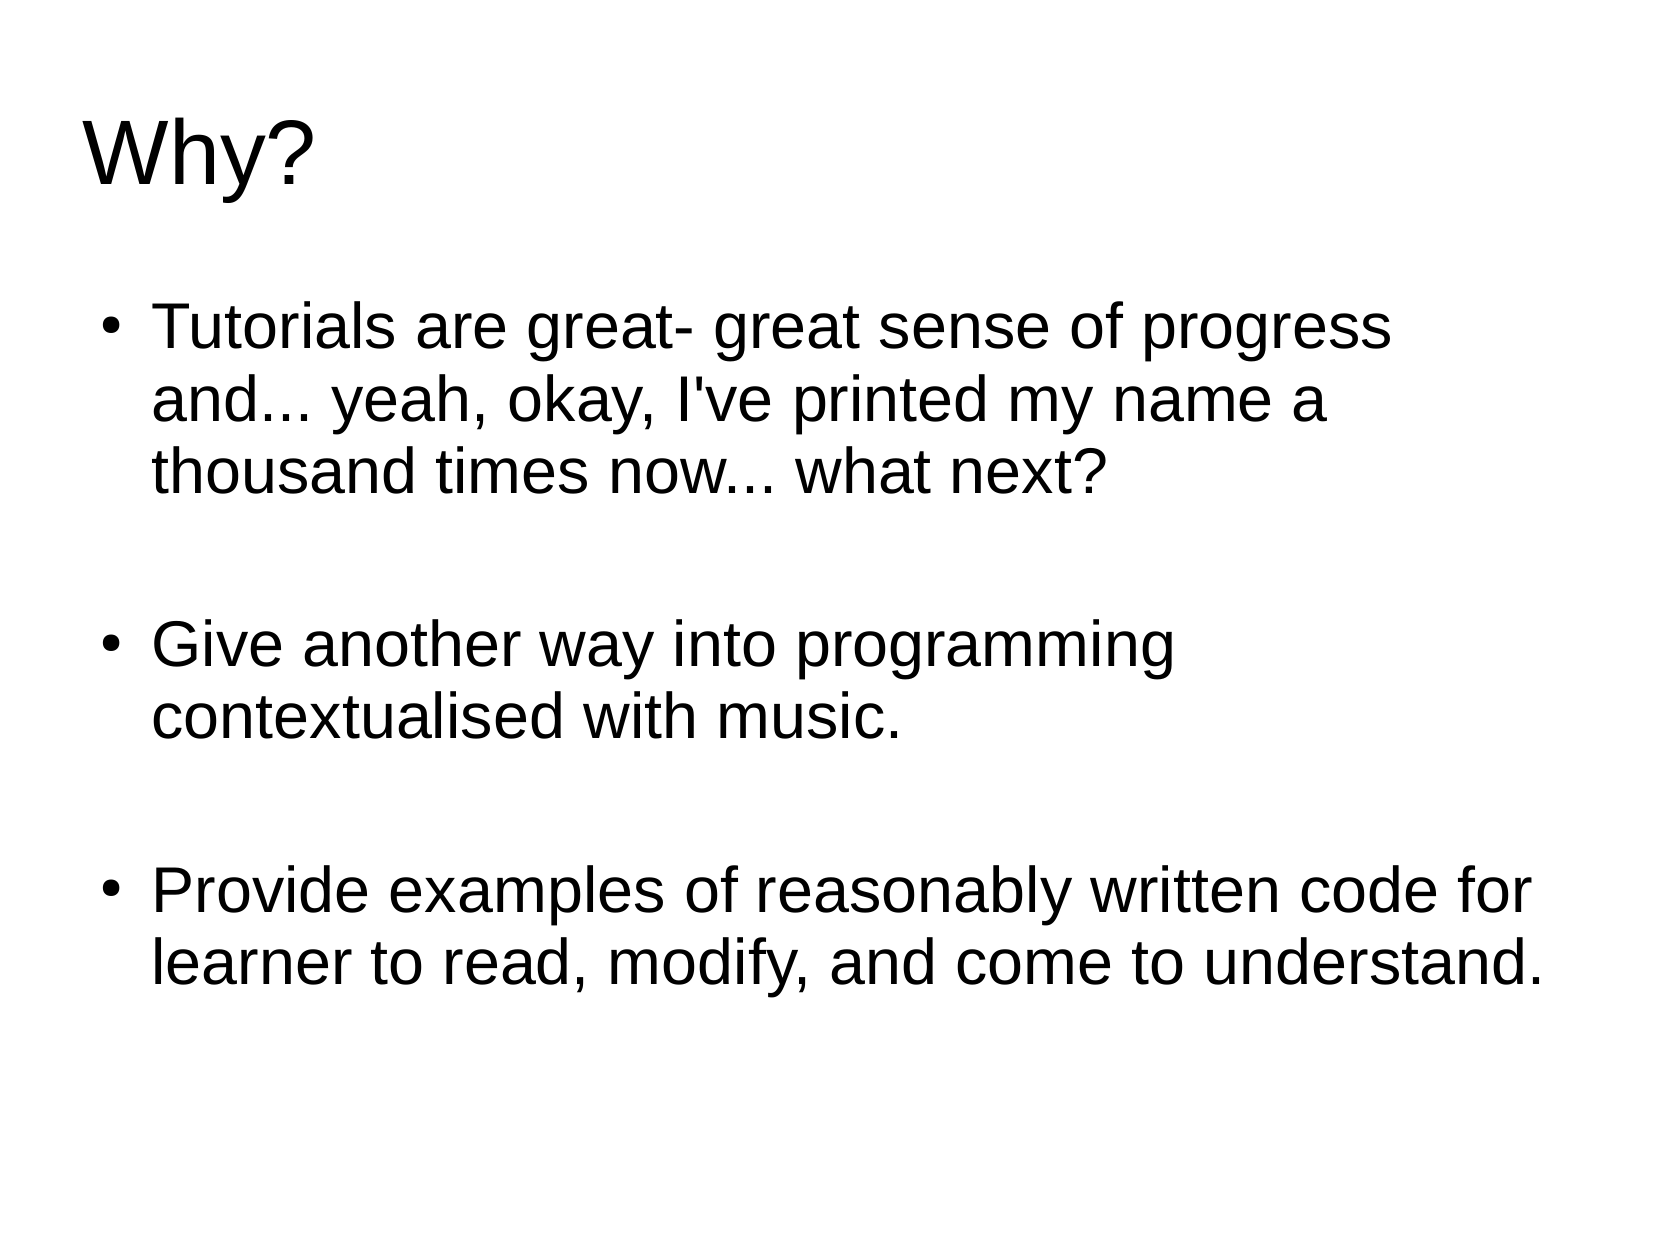

# Why?
Tutorials are great- great sense of progress and... yeah, okay, I've printed my name a thousand times now... what next?
Give another way into programming contextualised with music.
Provide examples of reasonably written code for learner to read, modify, and come to understand.